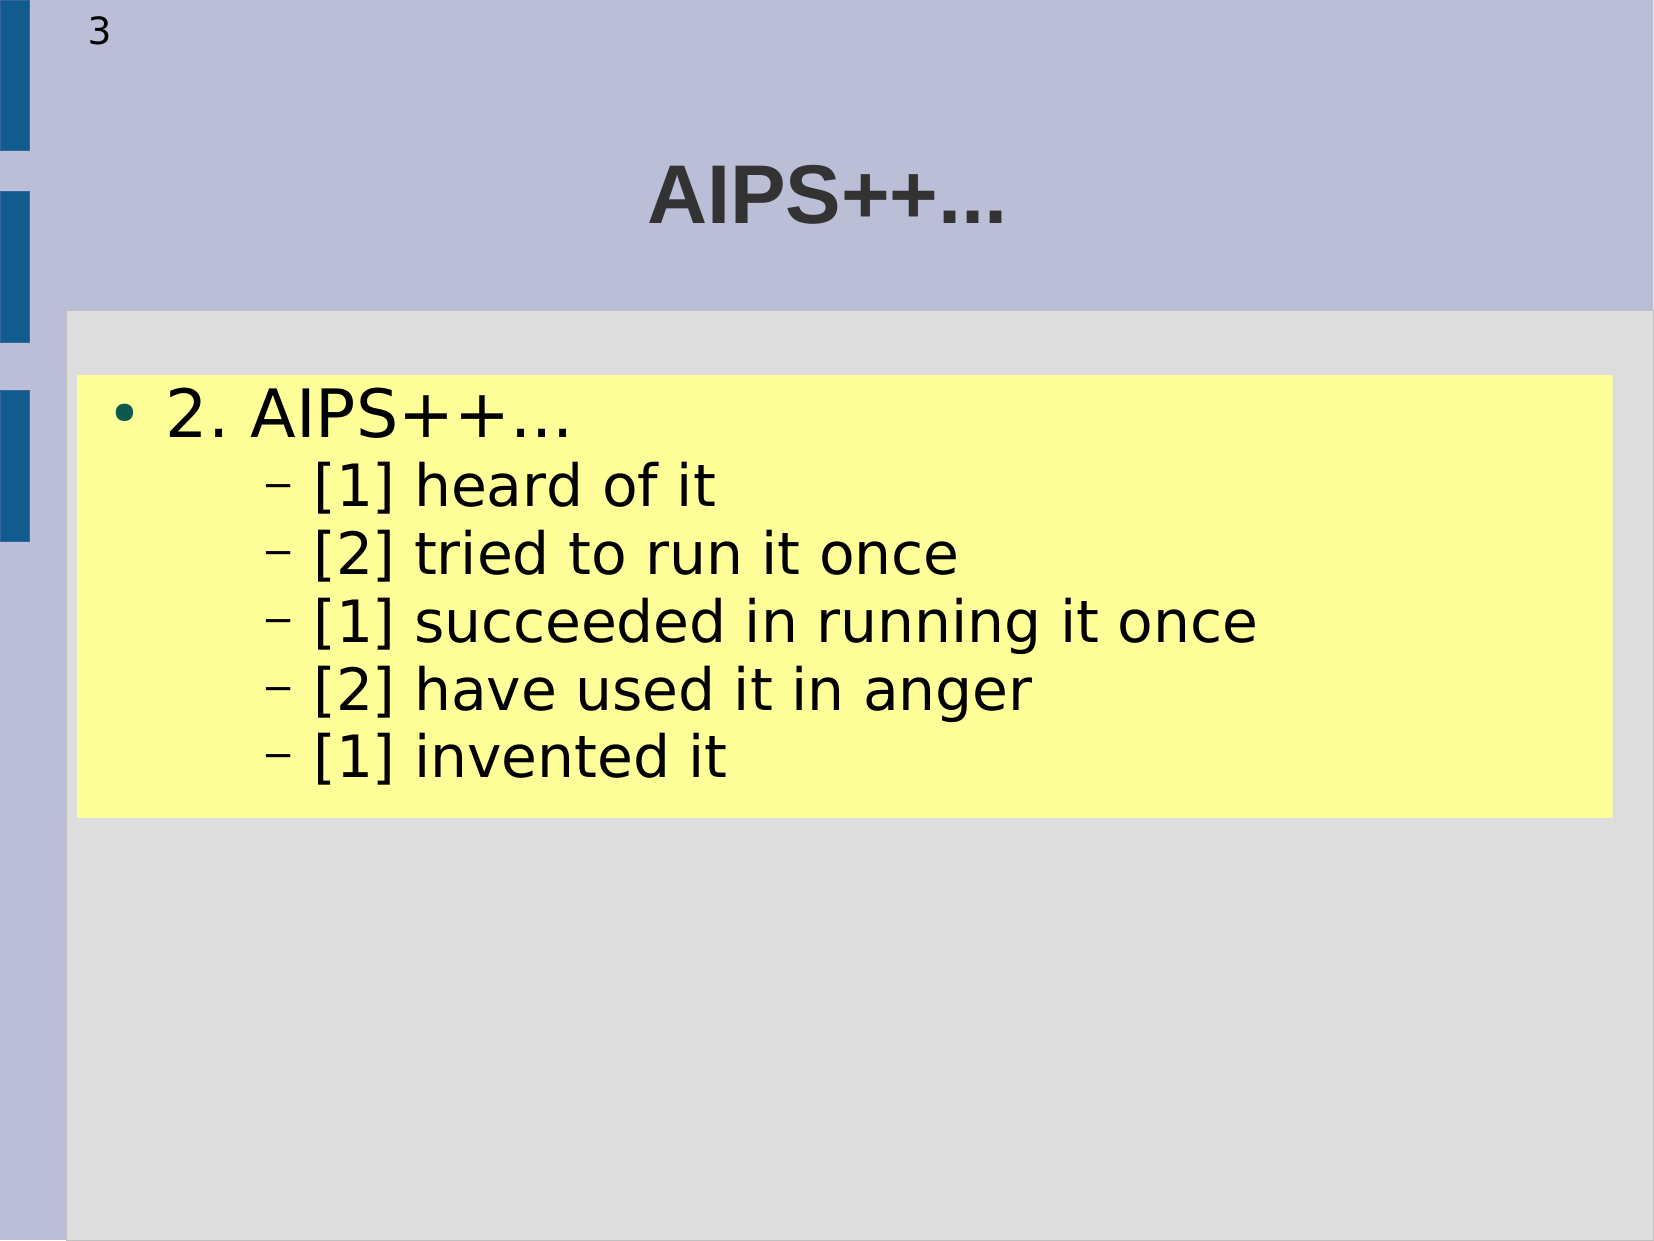

# AIPS++...
2. AIPS++...
[1] heard of it
[2] tried to run it once
[1] succeeded in running it once
[2] have used it in anger
[1] invented it